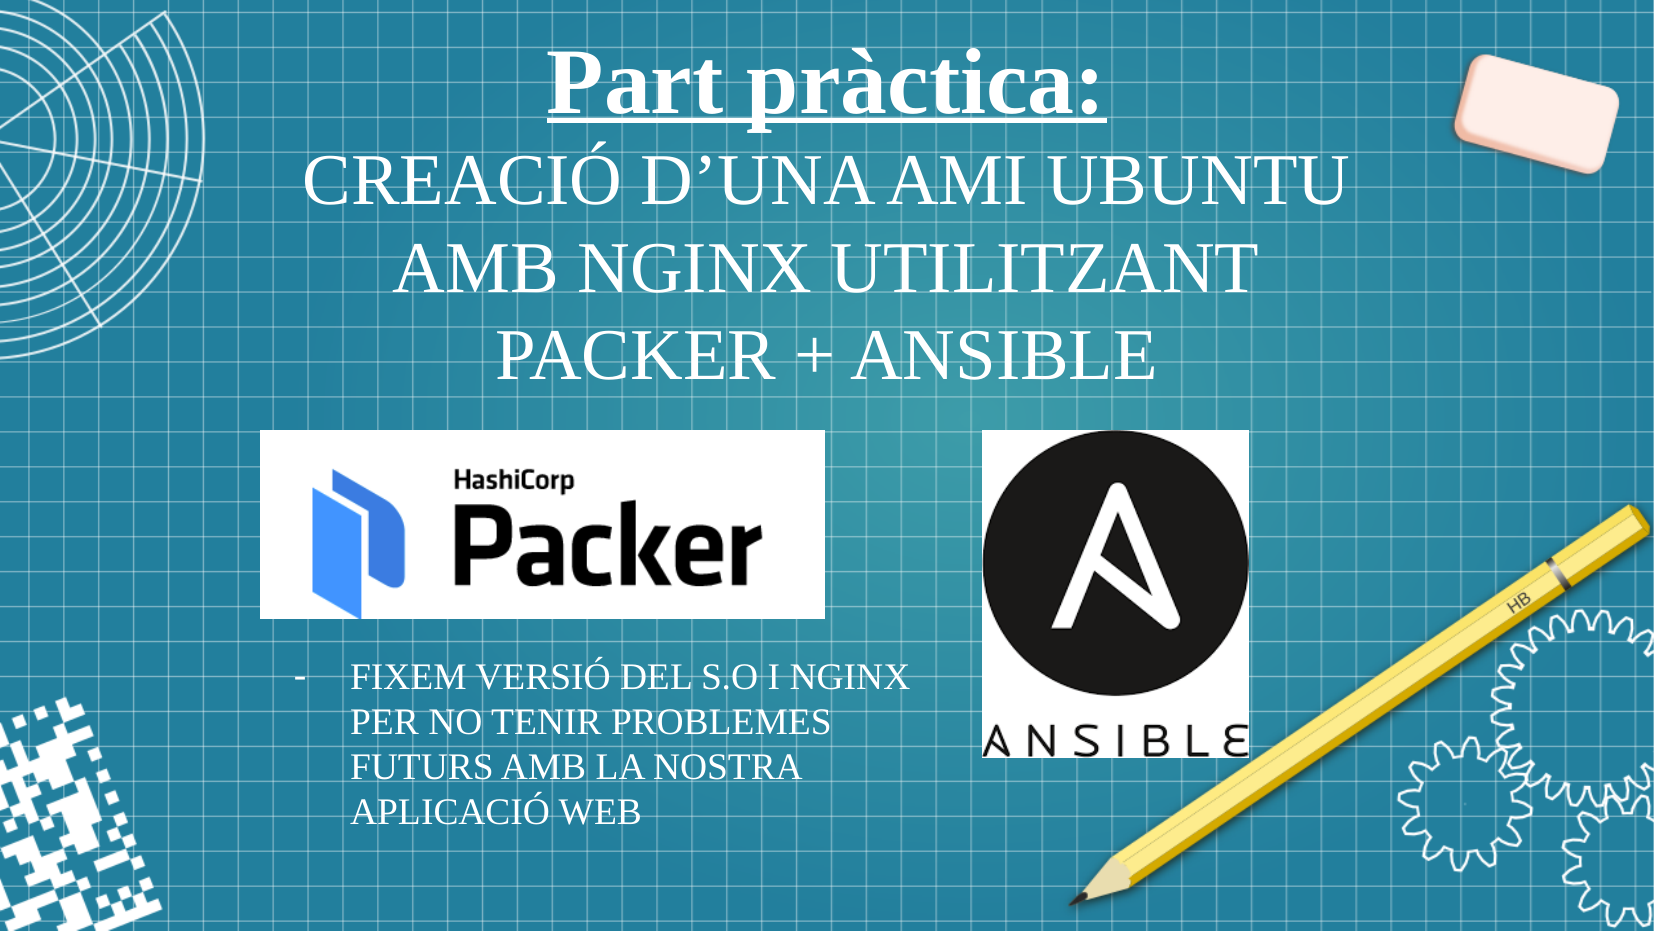

Part pràctica:
CREACIÓ D’UNA AMI UBUNTU AMB NGINX UTILITZANT
PACKER + ANSIBLE
FIXEM VERSIÓ DEL S.O I NGINX
PER NO TENIR PROBLEMES FUTURS AMB LA NOSTRA APLICACIÓ WEB